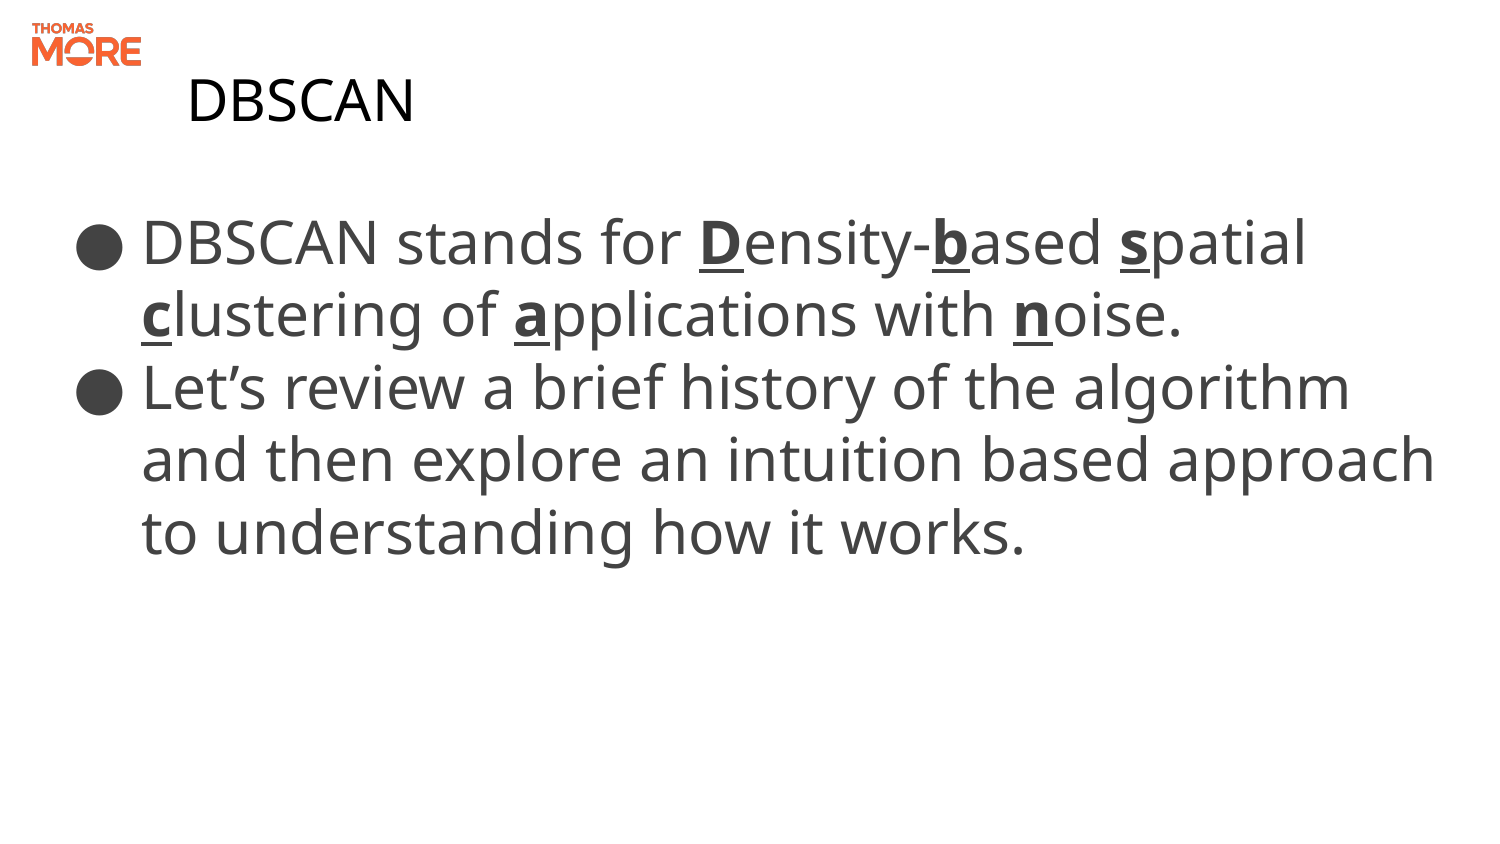

# DBSCAN
DBSCAN stands for Density-based spatial clustering of applications with noise.
Let’s review a brief history of the algorithm and then explore an intuition based approach to understanding how it works.